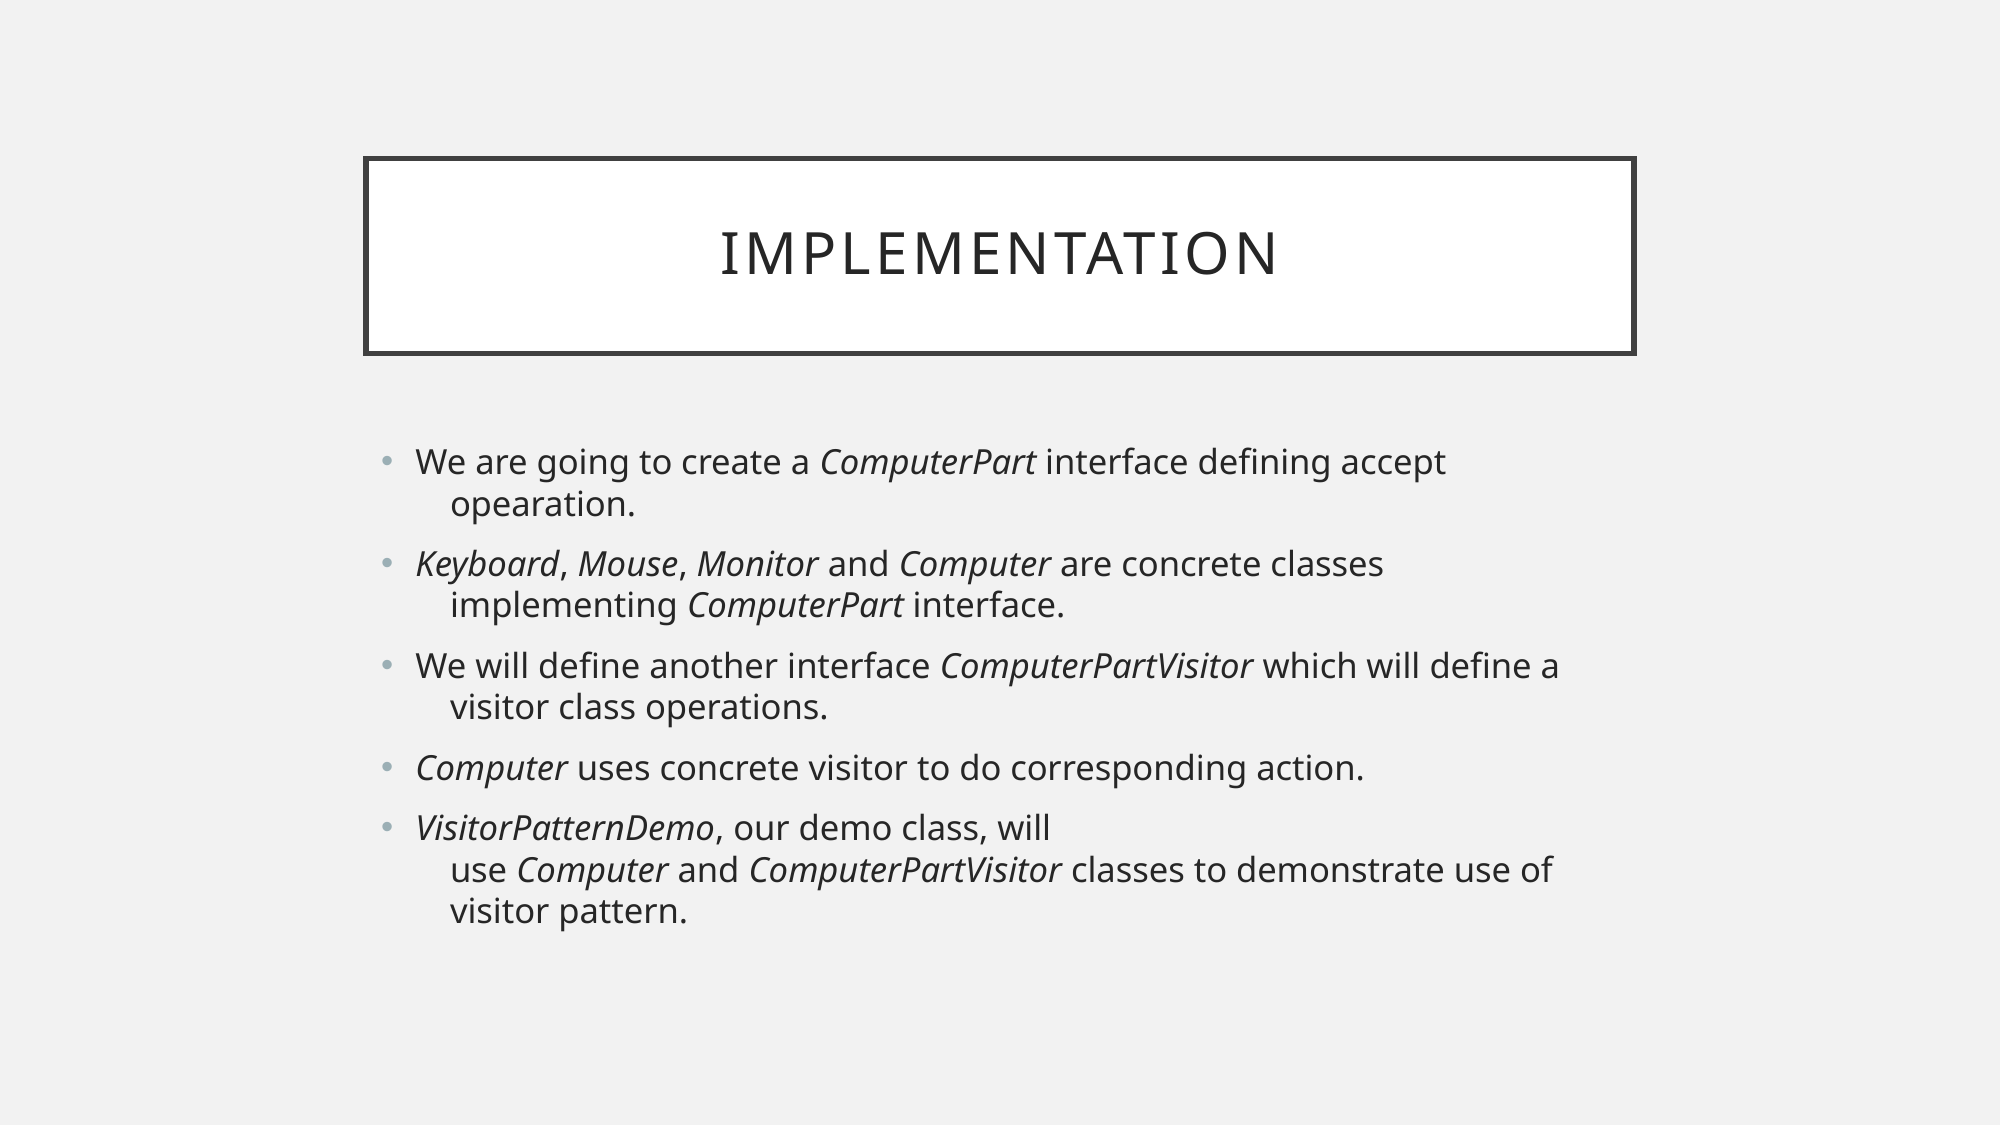

# Implementation
We are going to create a ComputerPart interface defining accept opearation.
Keyboard, Mouse, Monitor and Computer are concrete classes implementing ComputerPart interface.
We will define another interface ComputerPartVisitor which will define a visitor class operations.
Computer uses concrete visitor to do corresponding action.
VisitorPatternDemo, our demo class, will use Computer and ComputerPartVisitor classes to demonstrate use of visitor pattern.